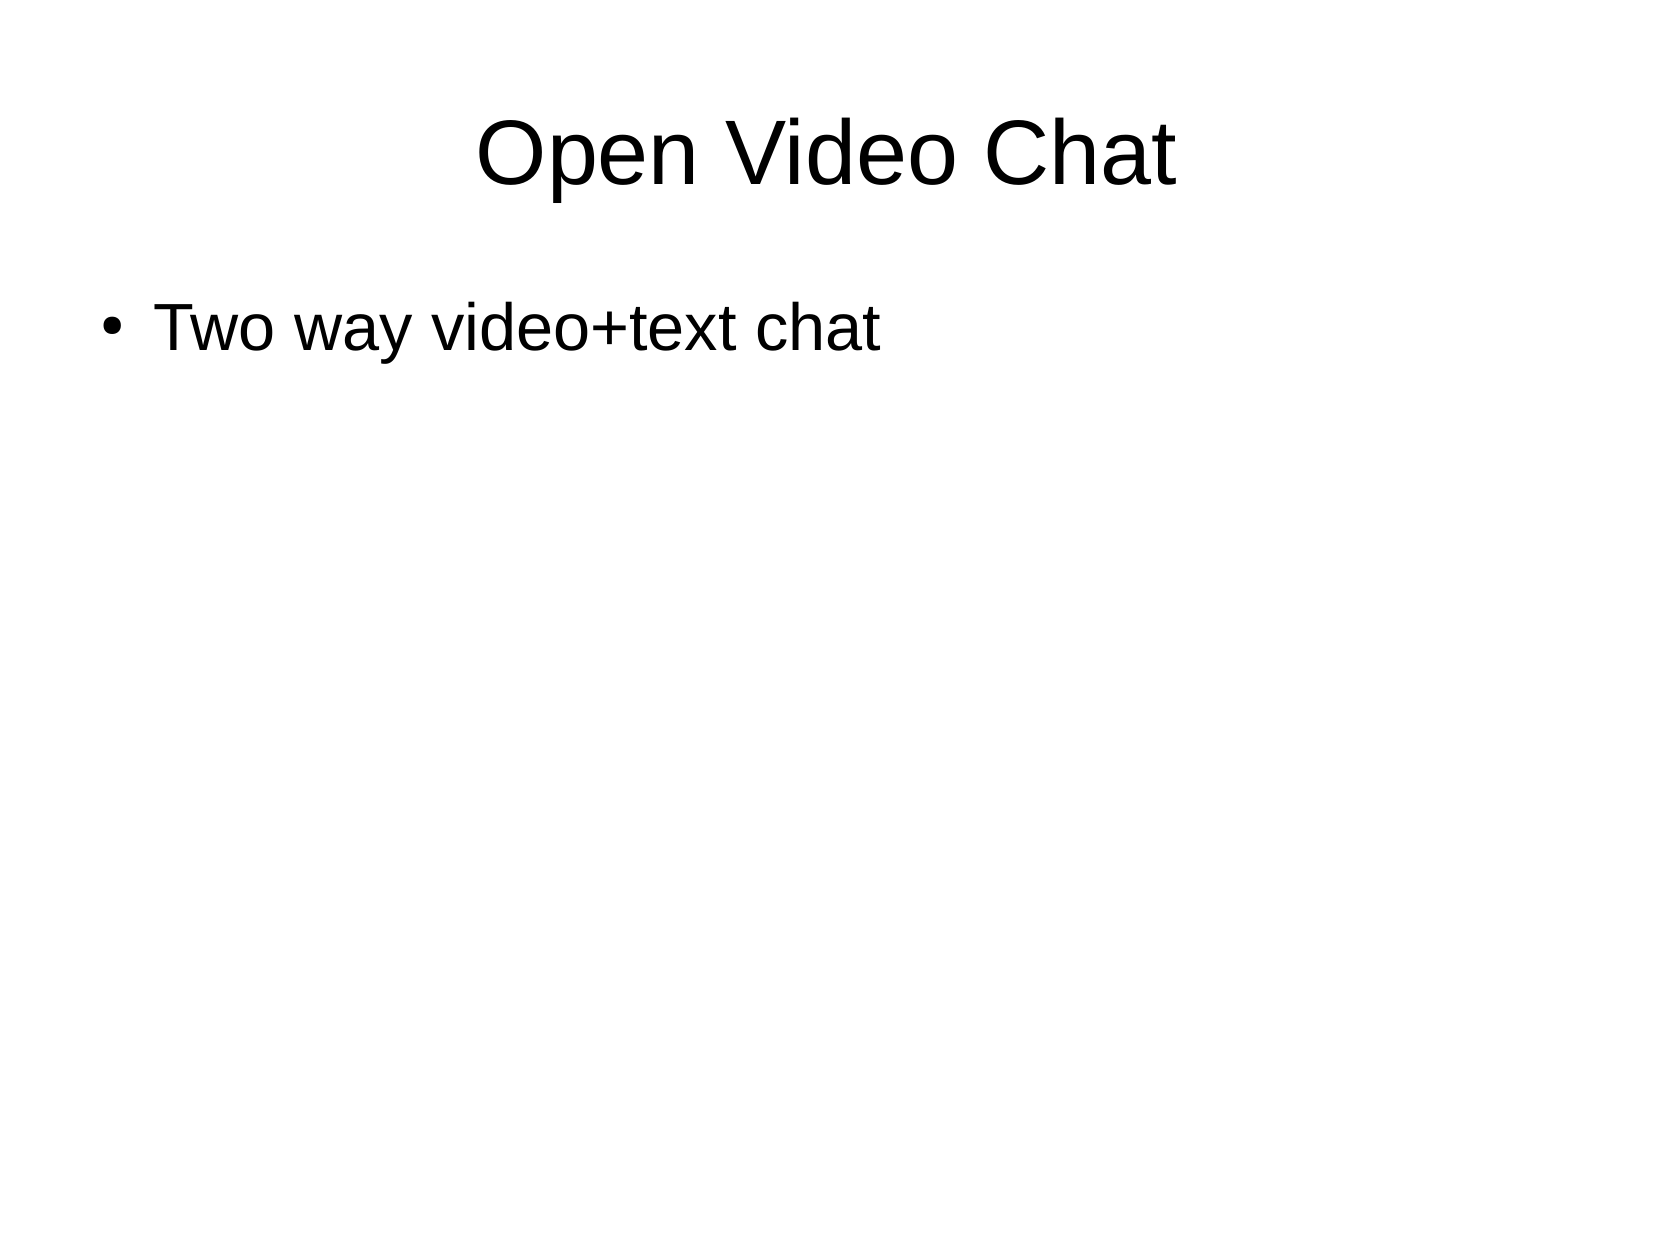

# Open Video Chat
Two way video+text chat